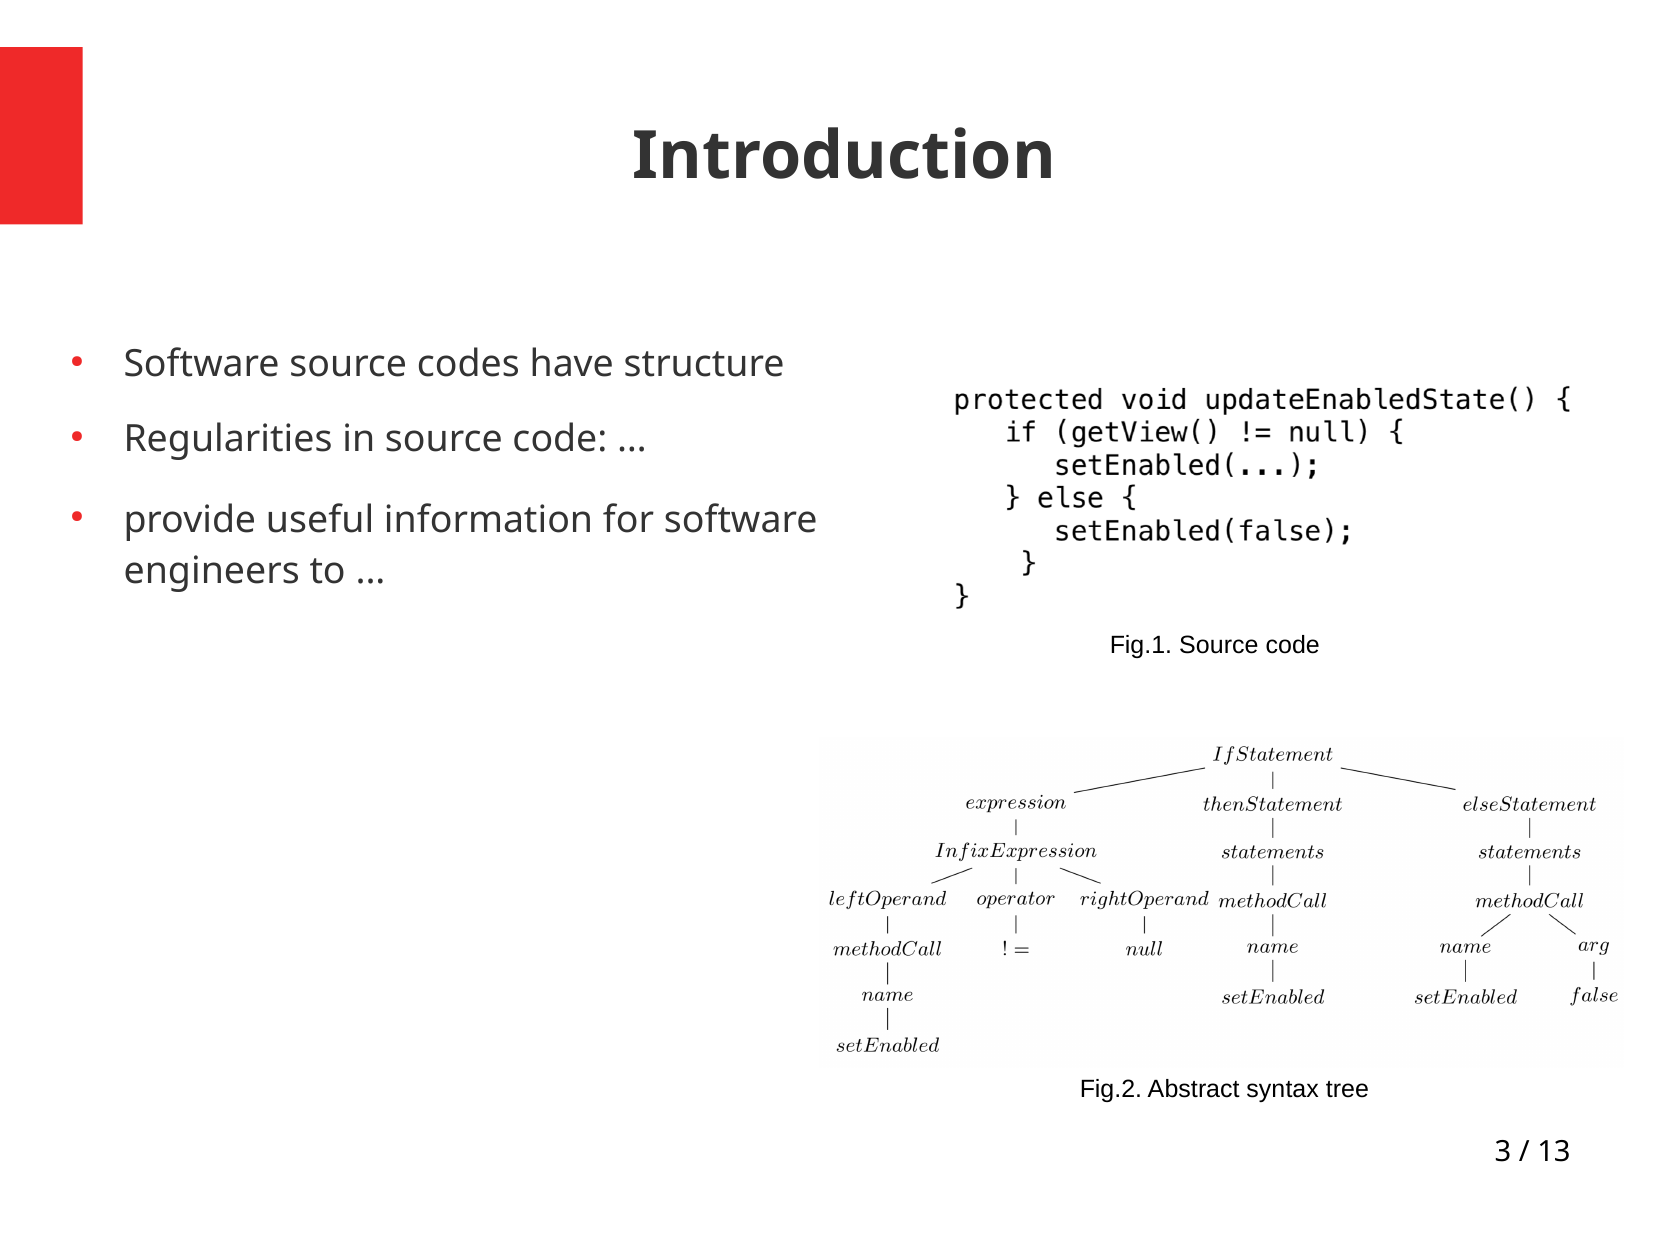

# Introduction
Software source codes have structure
Regularities in source code: …
provide useful information for software engineers to ...
Fig.1. Source code
Fig.2. Abstract syntax tree
3